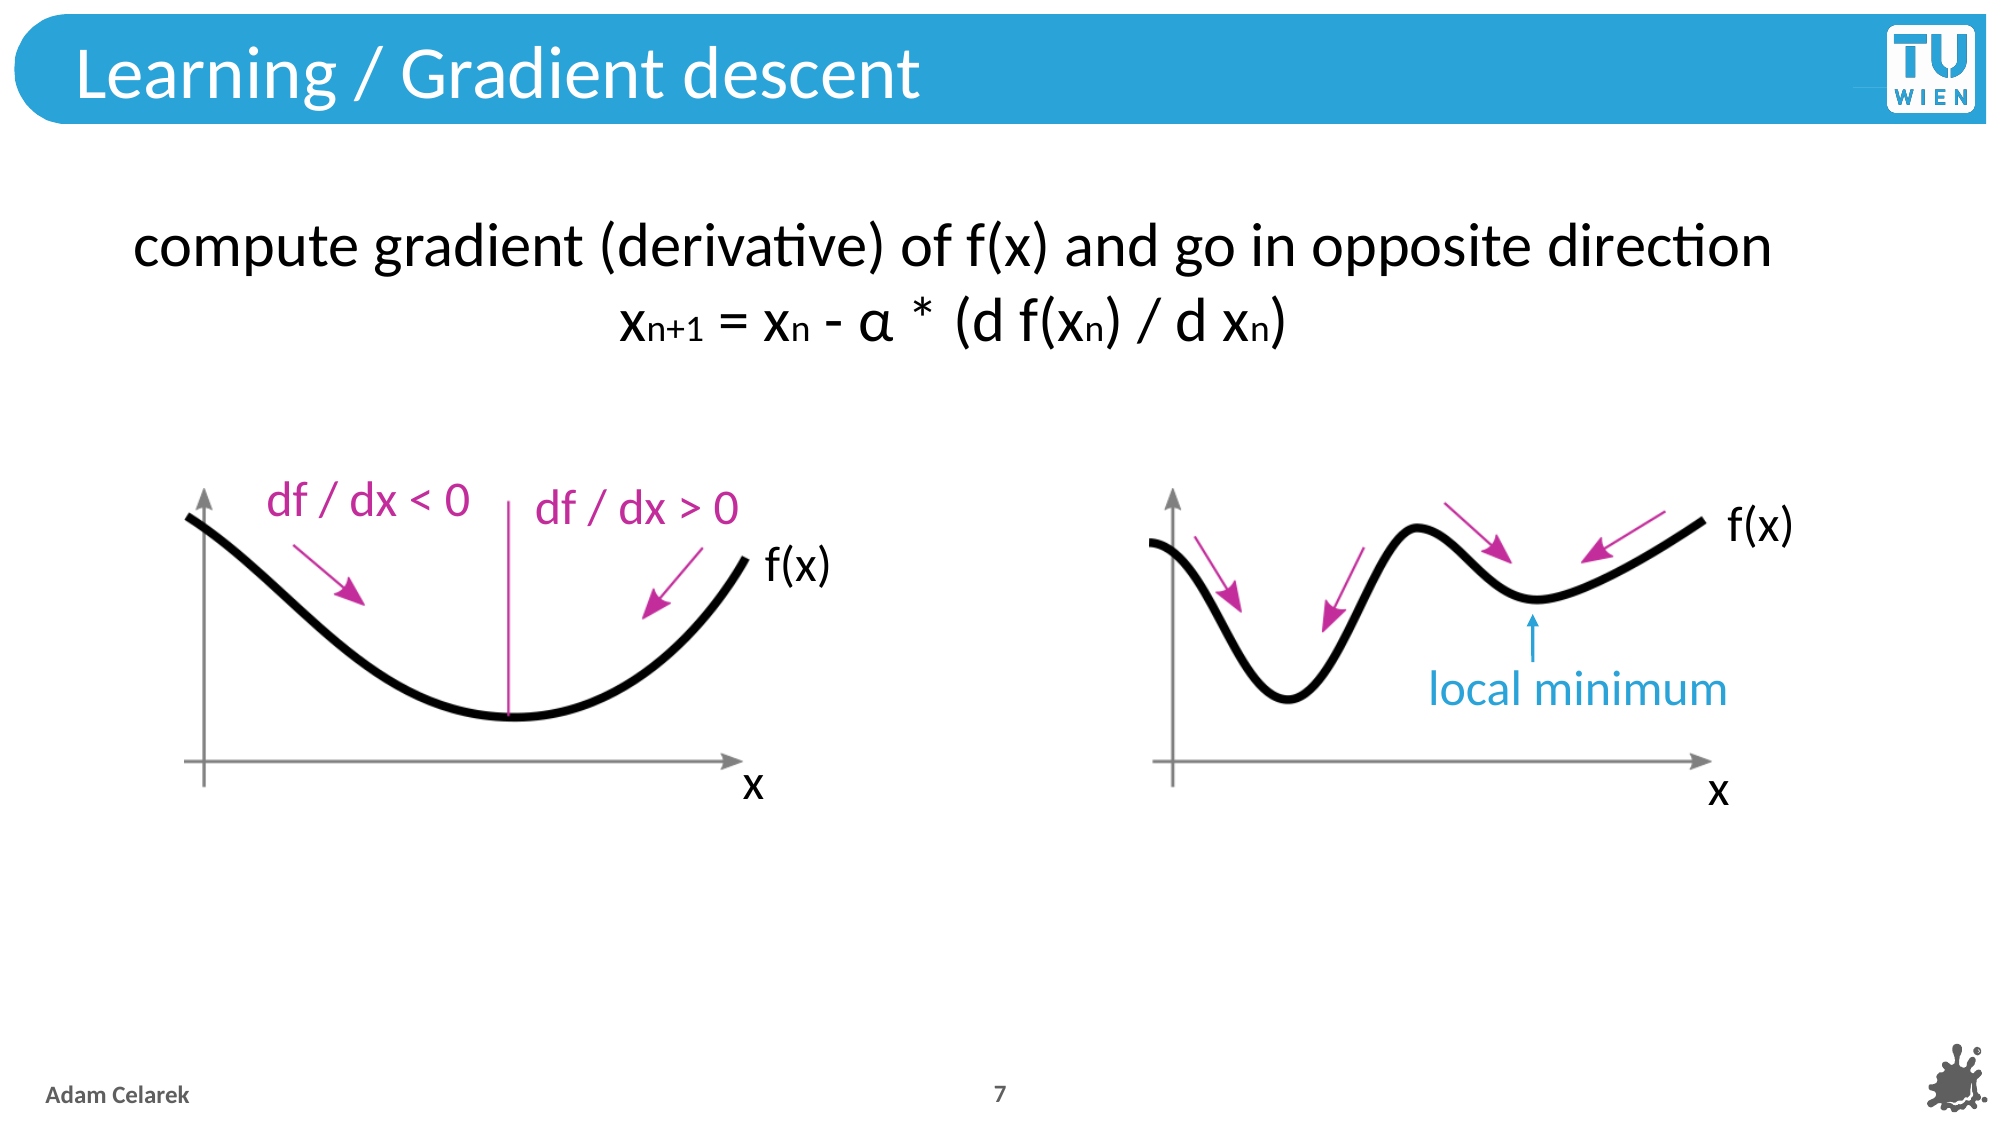

# Learning / Gradient descent
compute gradient (derivative) of f(x) and go in opposite direction
xn+1 = xn - α * (d f(xn) / d xn)
df / dx < 0
df / dx > 0
f(x)
f(x)
local minimum
x
x
Adam Celarek